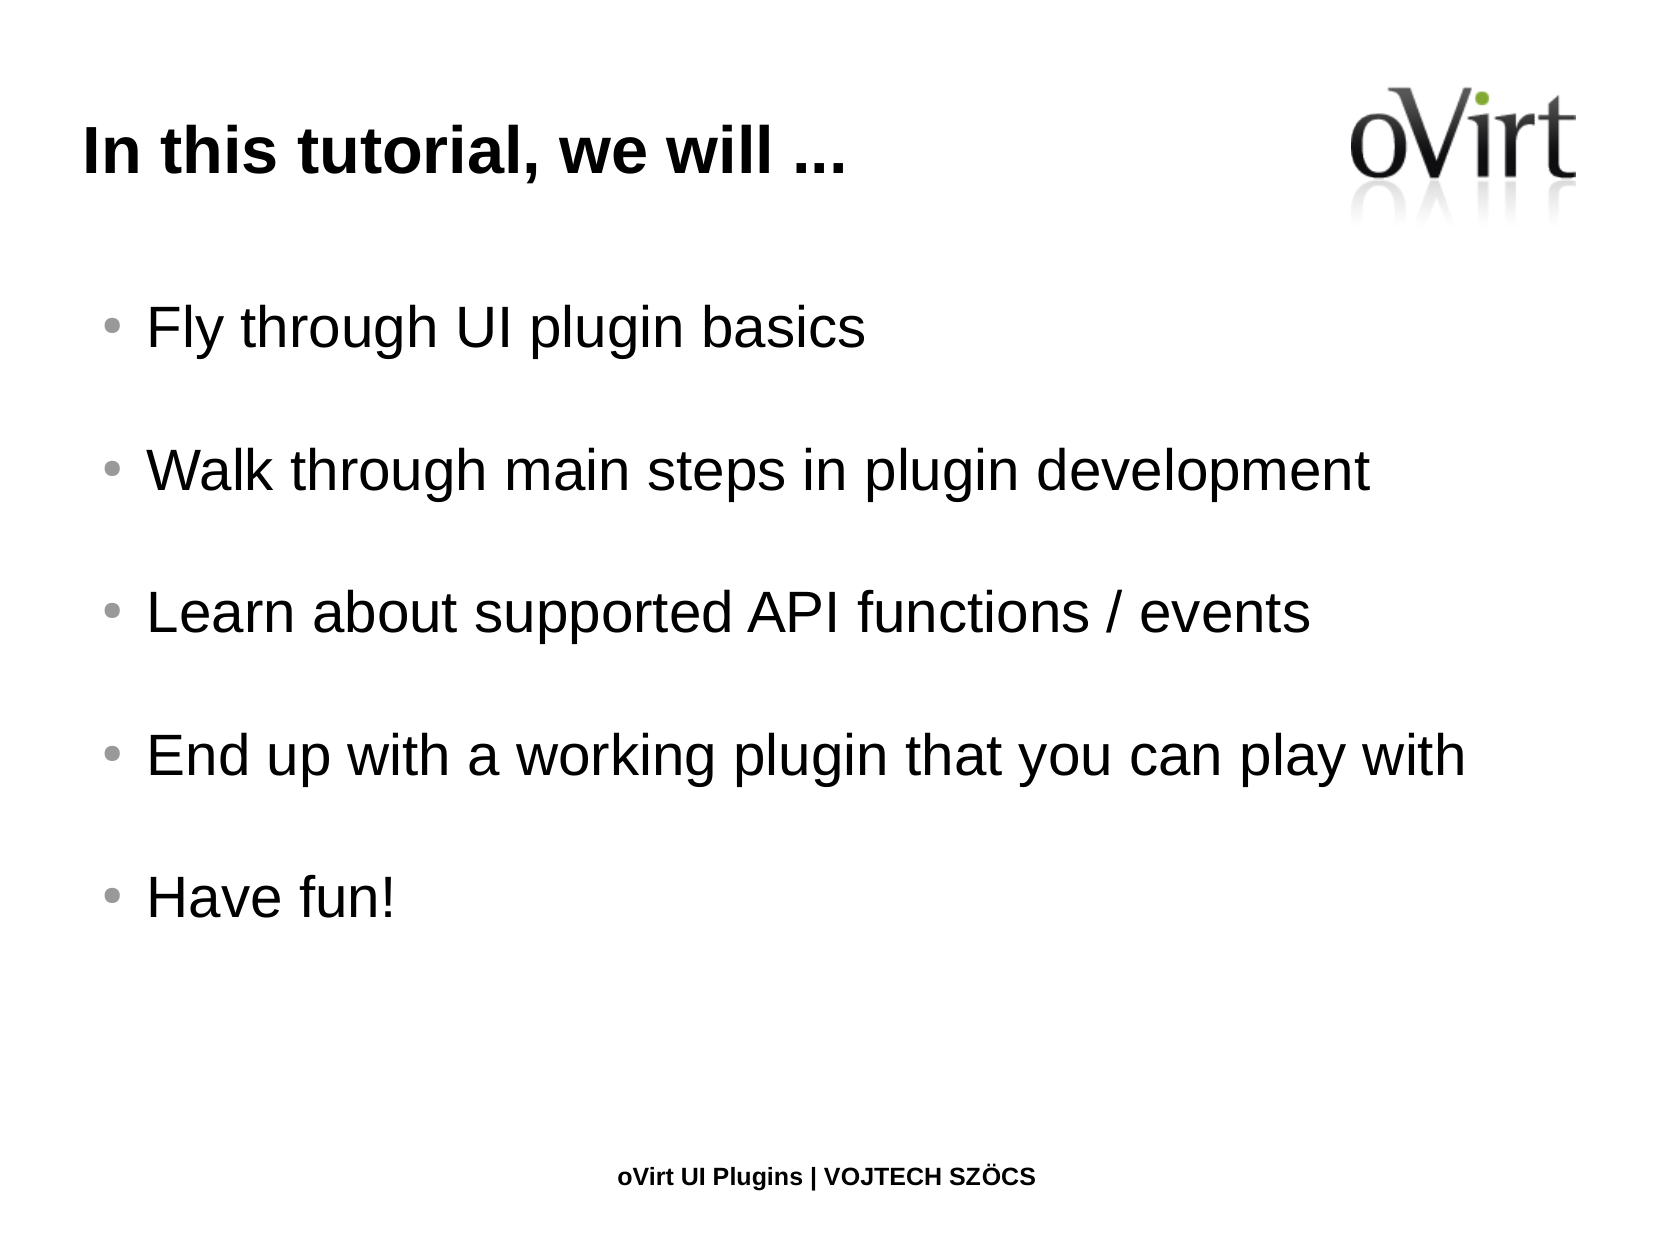

# In this tutorial, we will ...
Fly through UI plugin basics
Walk through main steps in plugin development
Learn about supported API functions / events
End up with a working plugin that you can play with
Have fun!